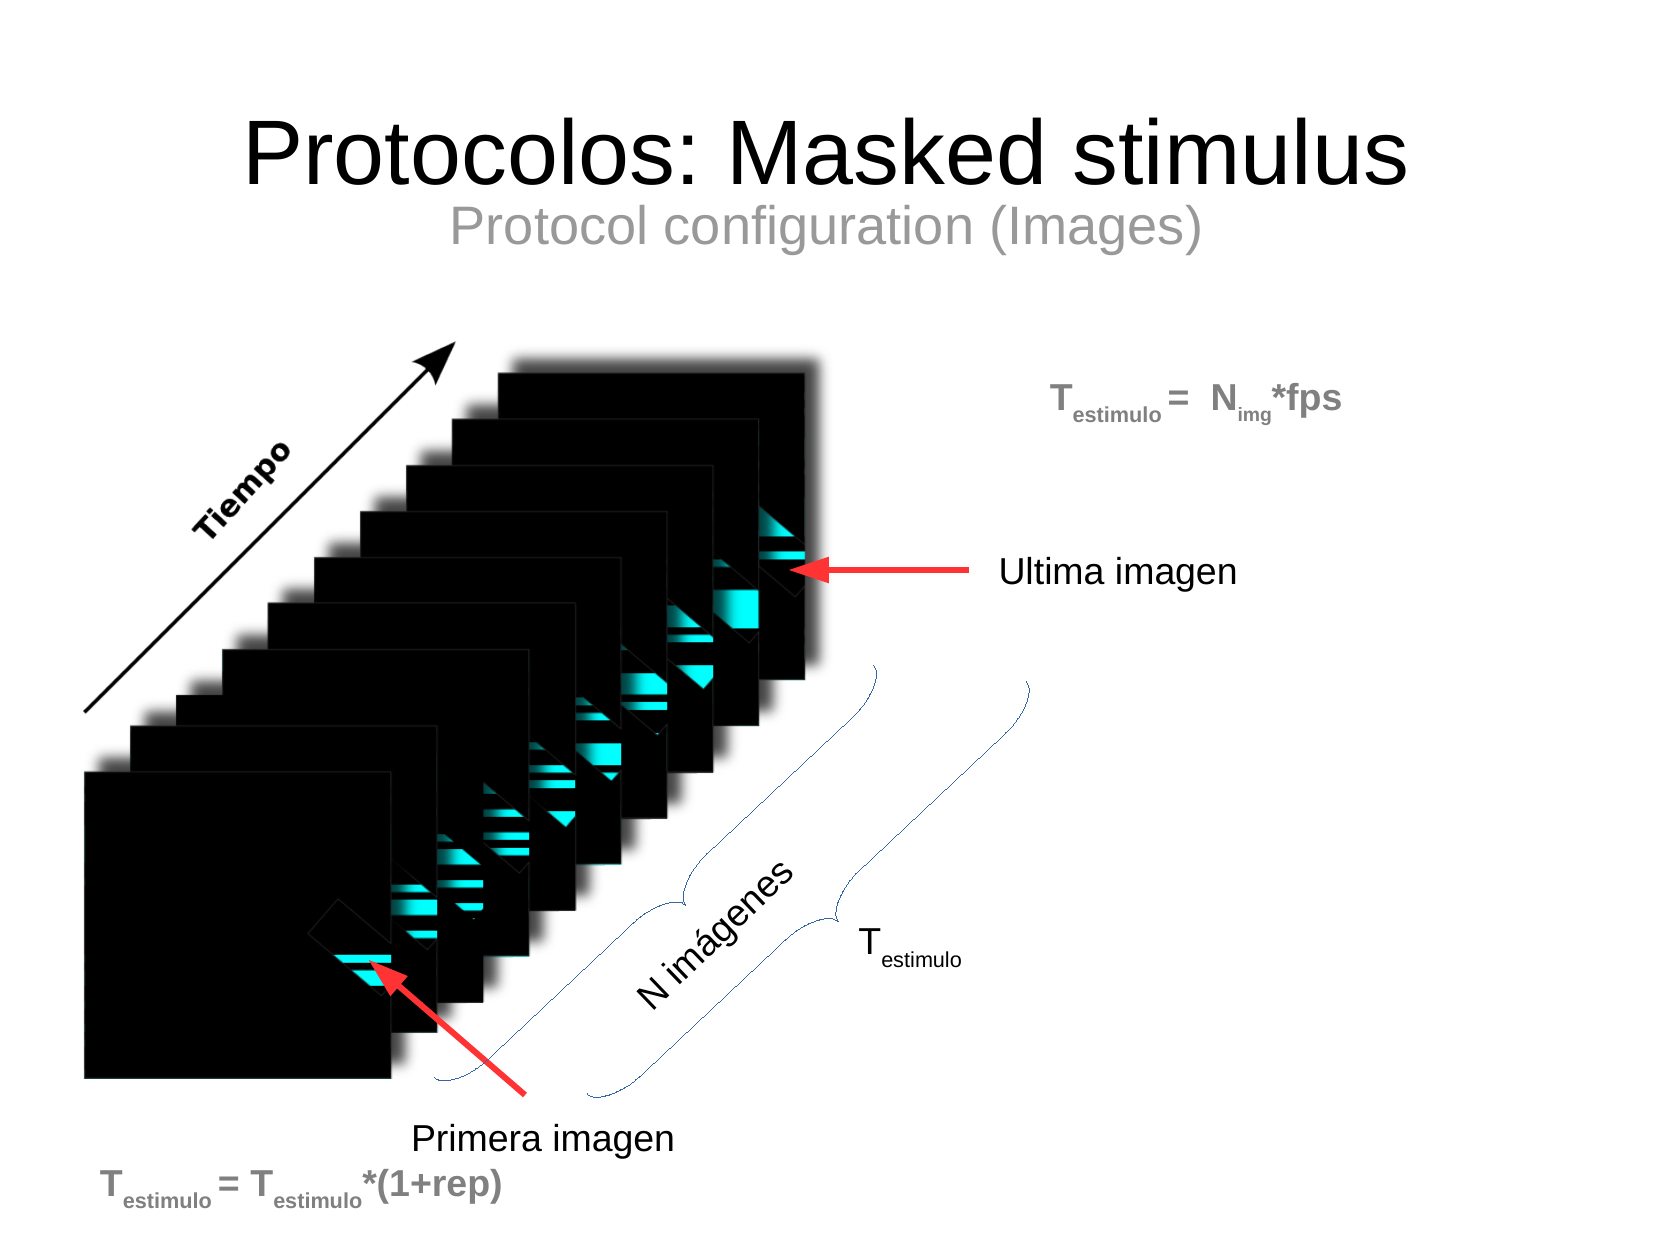

# Protocolos: Masked stimulus
Protocol configuration (Images)
Testimulo = Nimg*fps
Ultima imagen
N imágenes
Testimulo
Primera imagen
Testimulo = Testimulo*(1+rep)